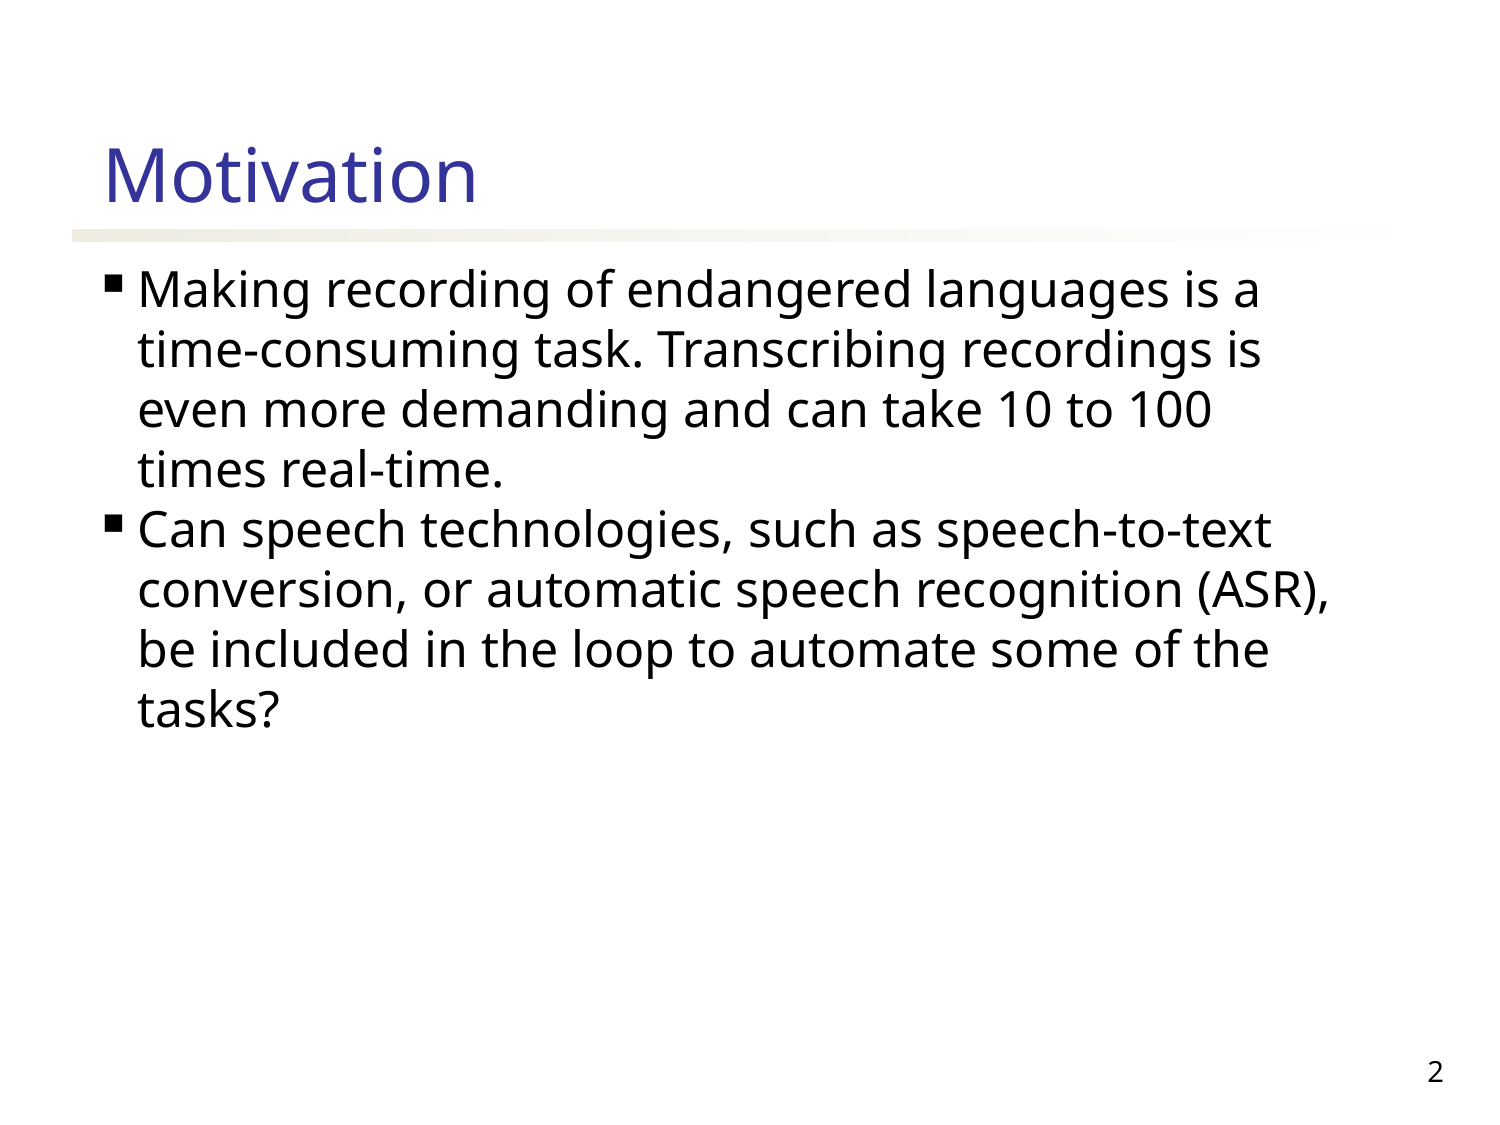

Motivation
Making recording of endangered languages is a time-consuming task. Transcribing recordings is even more demanding and can take 10 to 100 times real-time.
Can speech technologies, such as speech-to-text conversion, or automatic speech recognition (ASR), be included in the loop to automate some of the tasks?